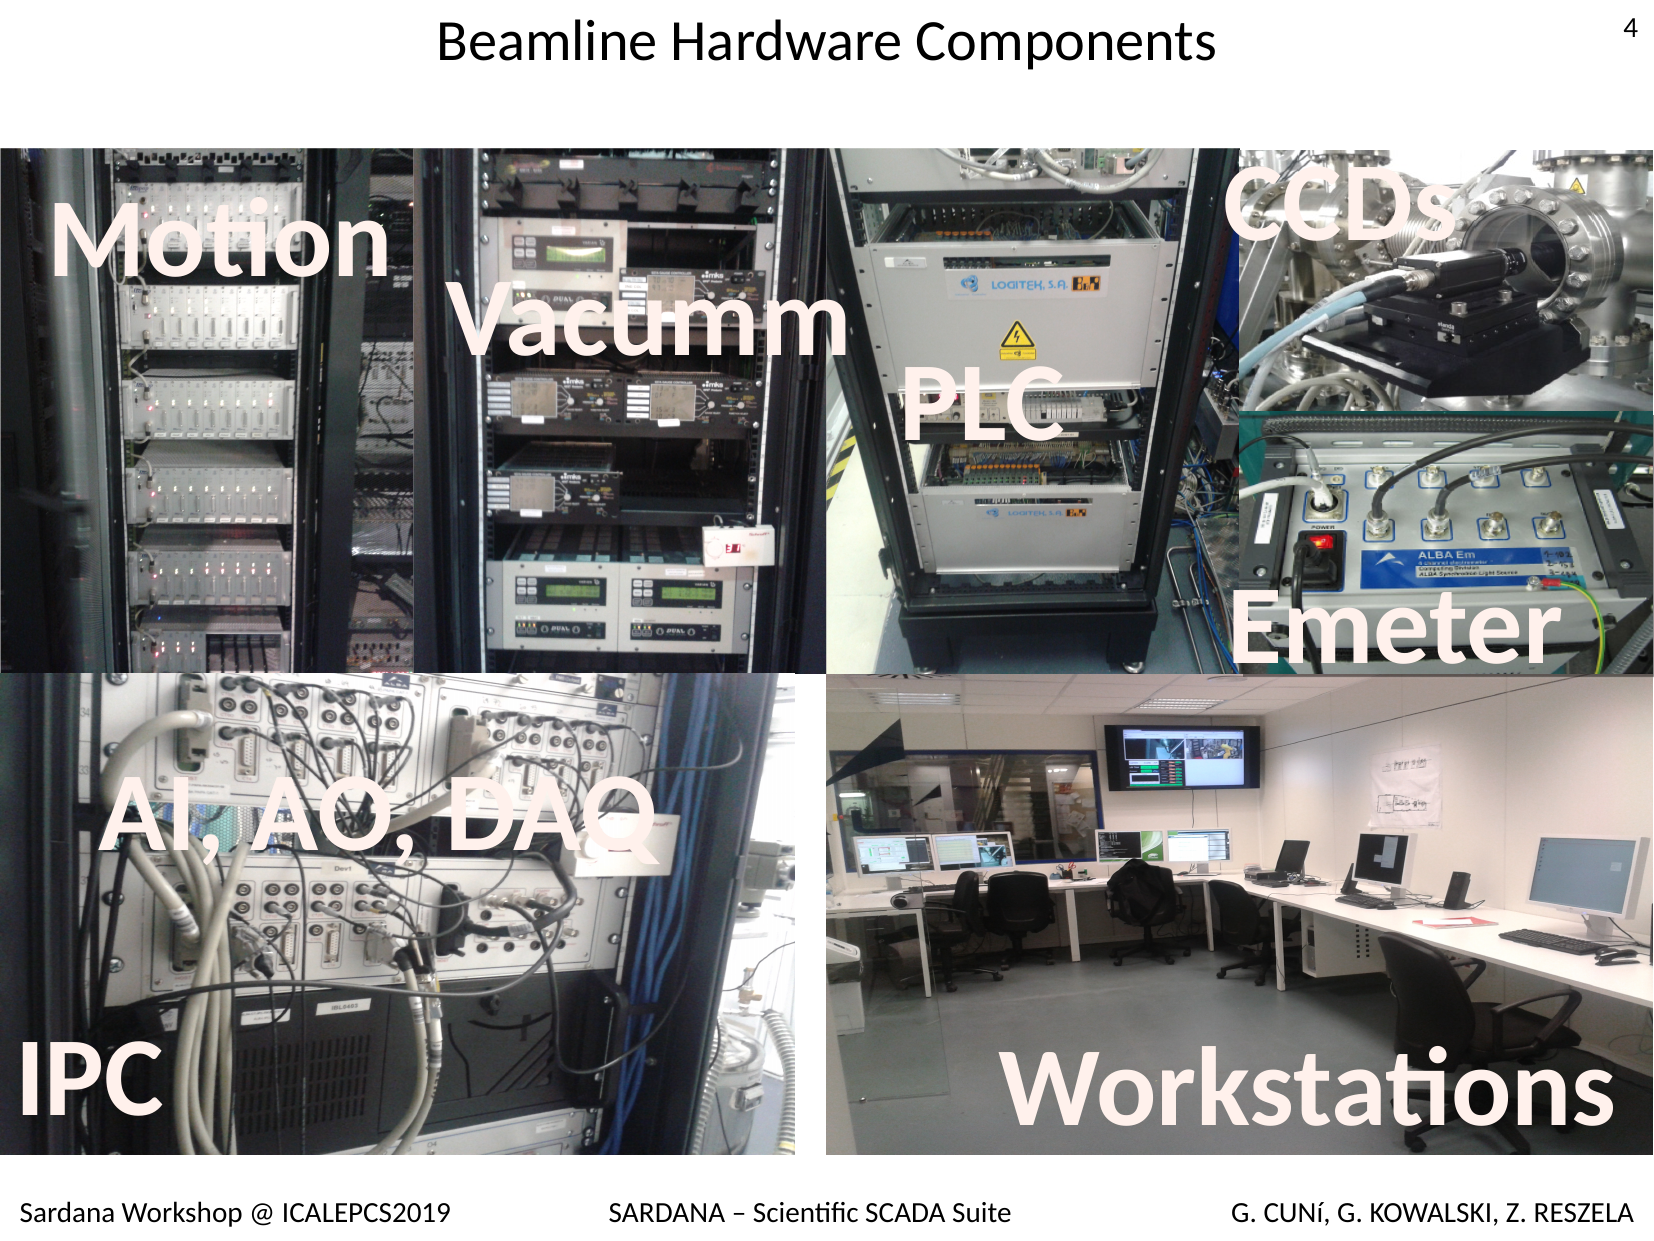

# Beamline Hardware Components
4
CCDs
Motion
Vacumm
PLC
Emeter
AI, AO, DAQ
IPC
Workstations